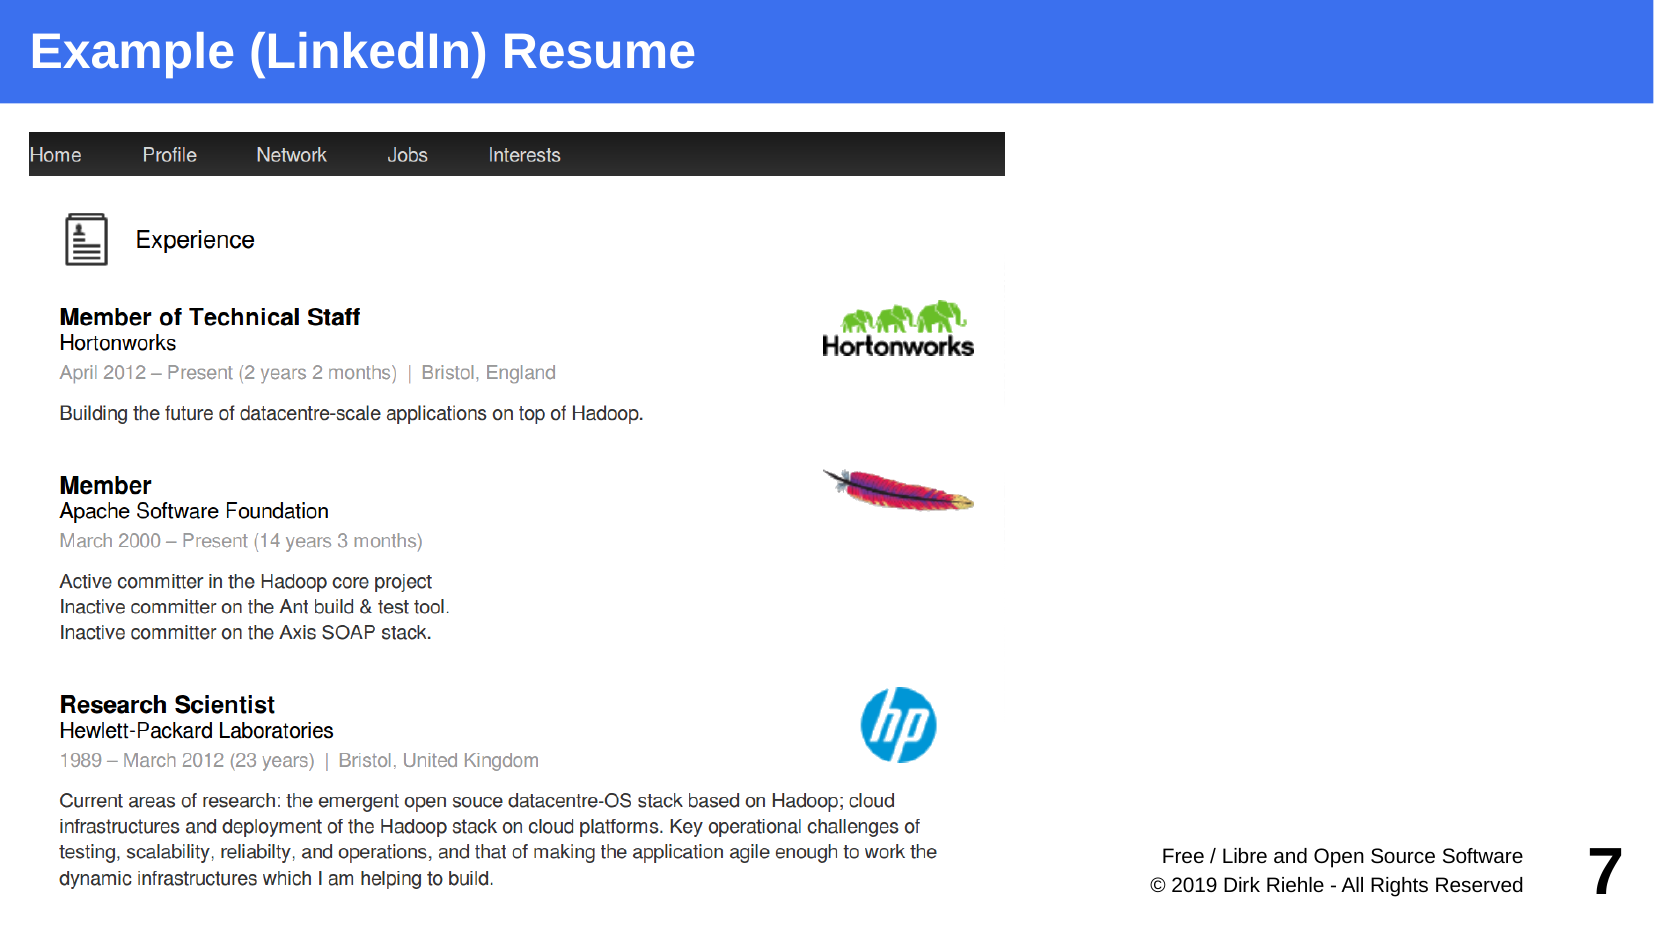

# Example (LinkedIn) Resume
Free / Libre and Open Source Software
7
© 2019 Dirk Riehle - All Rights Reserved